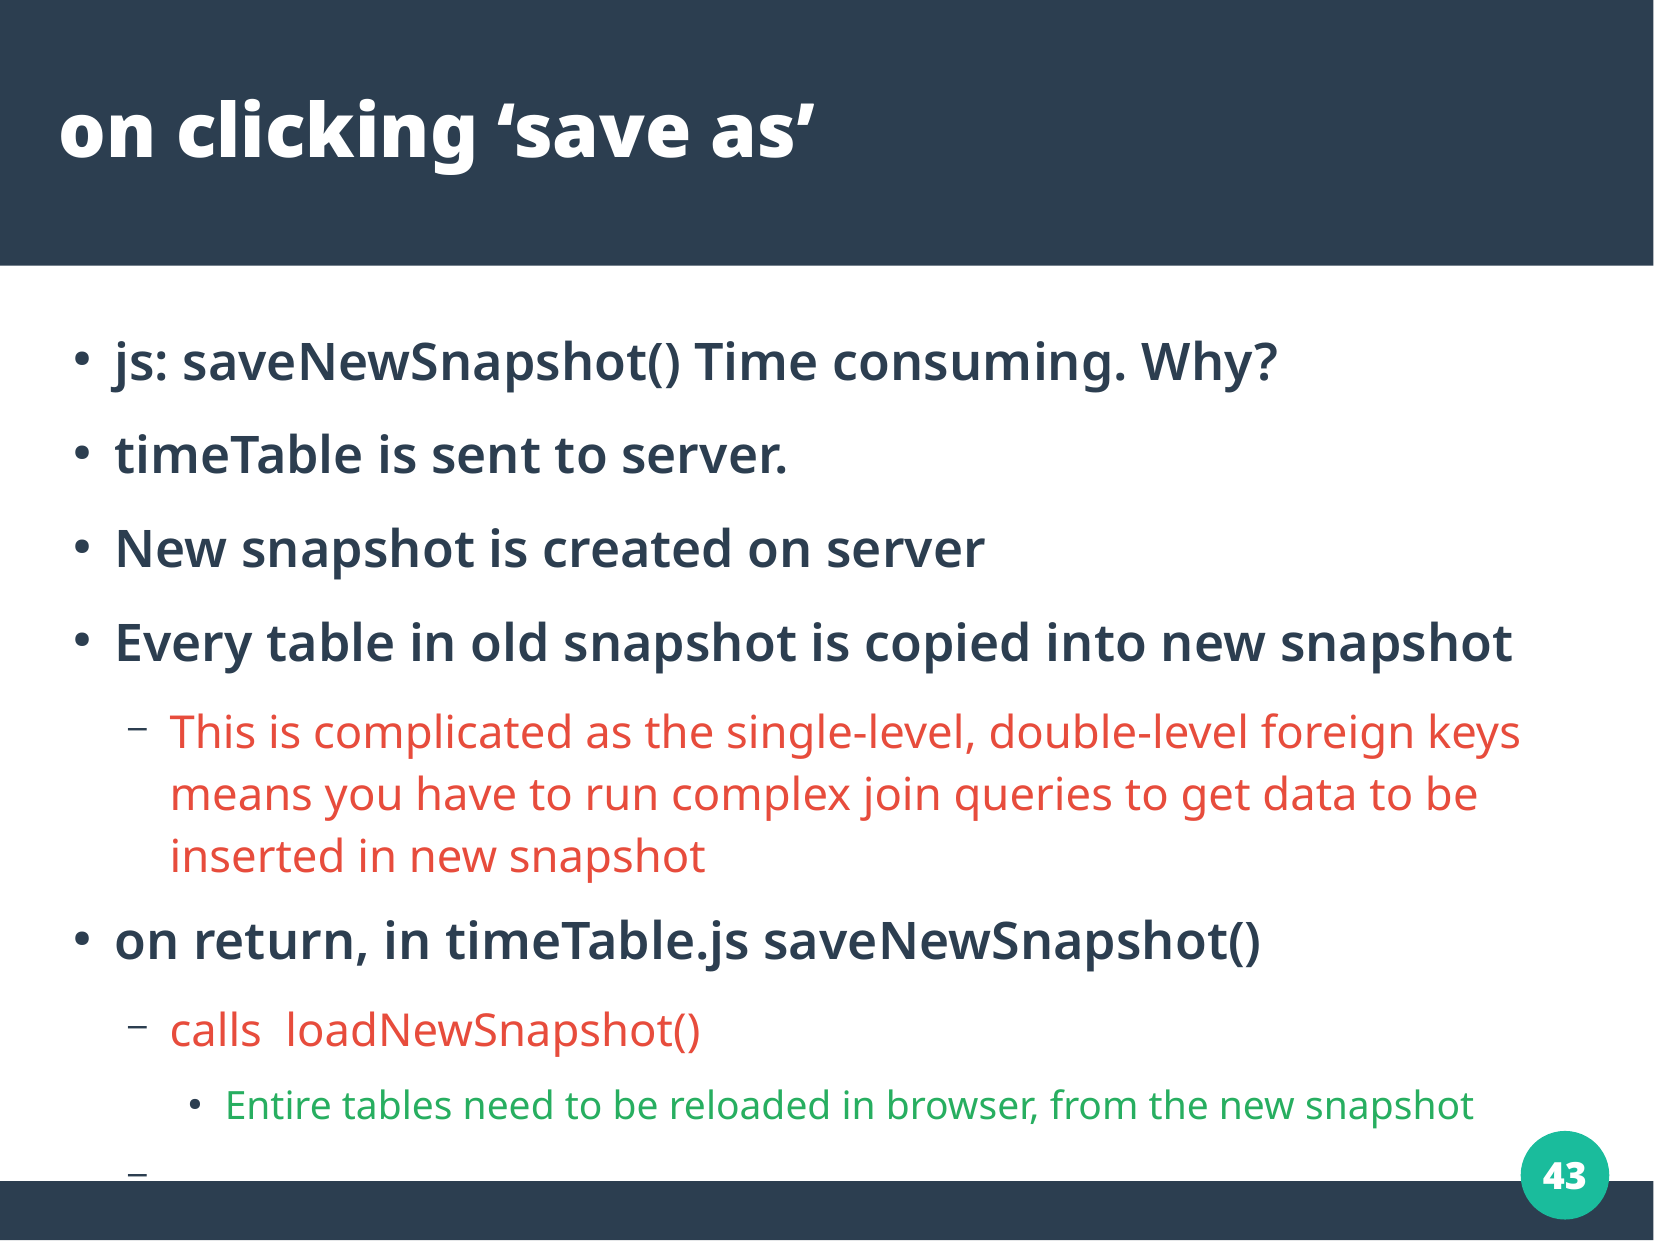

# on clicking ‘save as’
js: saveNewSnapshot() Time consuming. Why?
timeTable is sent to server.
New snapshot is created on server
Every table in old snapshot is copied into new snapshot
This is complicated as the single-level, double-level foreign keys means you have to run complex join queries to get data to be inserted in new snapshot
on return, in timeTable.js saveNewSnapshot()
calls loadNewSnapshot()
Entire tables need to be reloaded in browser, from the new snapshot
43